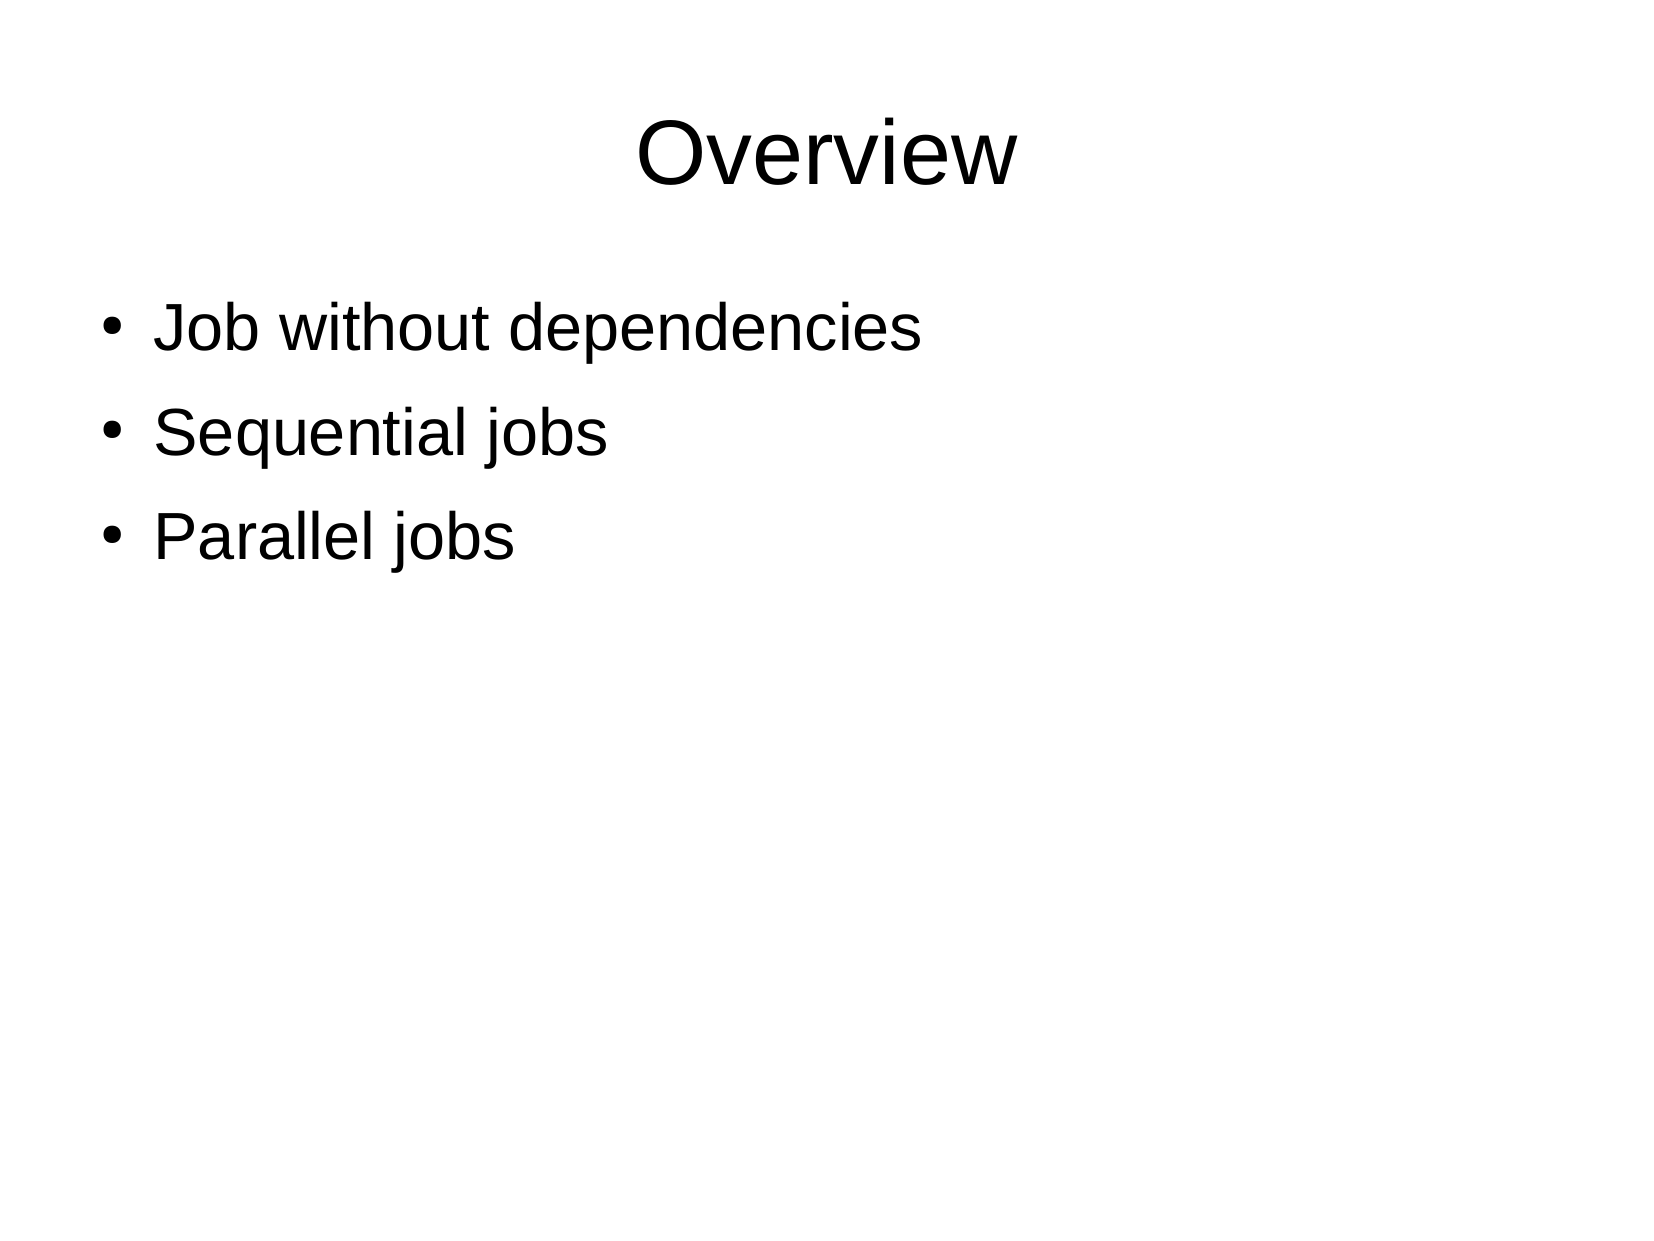

# Overview
Job without dependencies
Sequential jobs
Parallel jobs